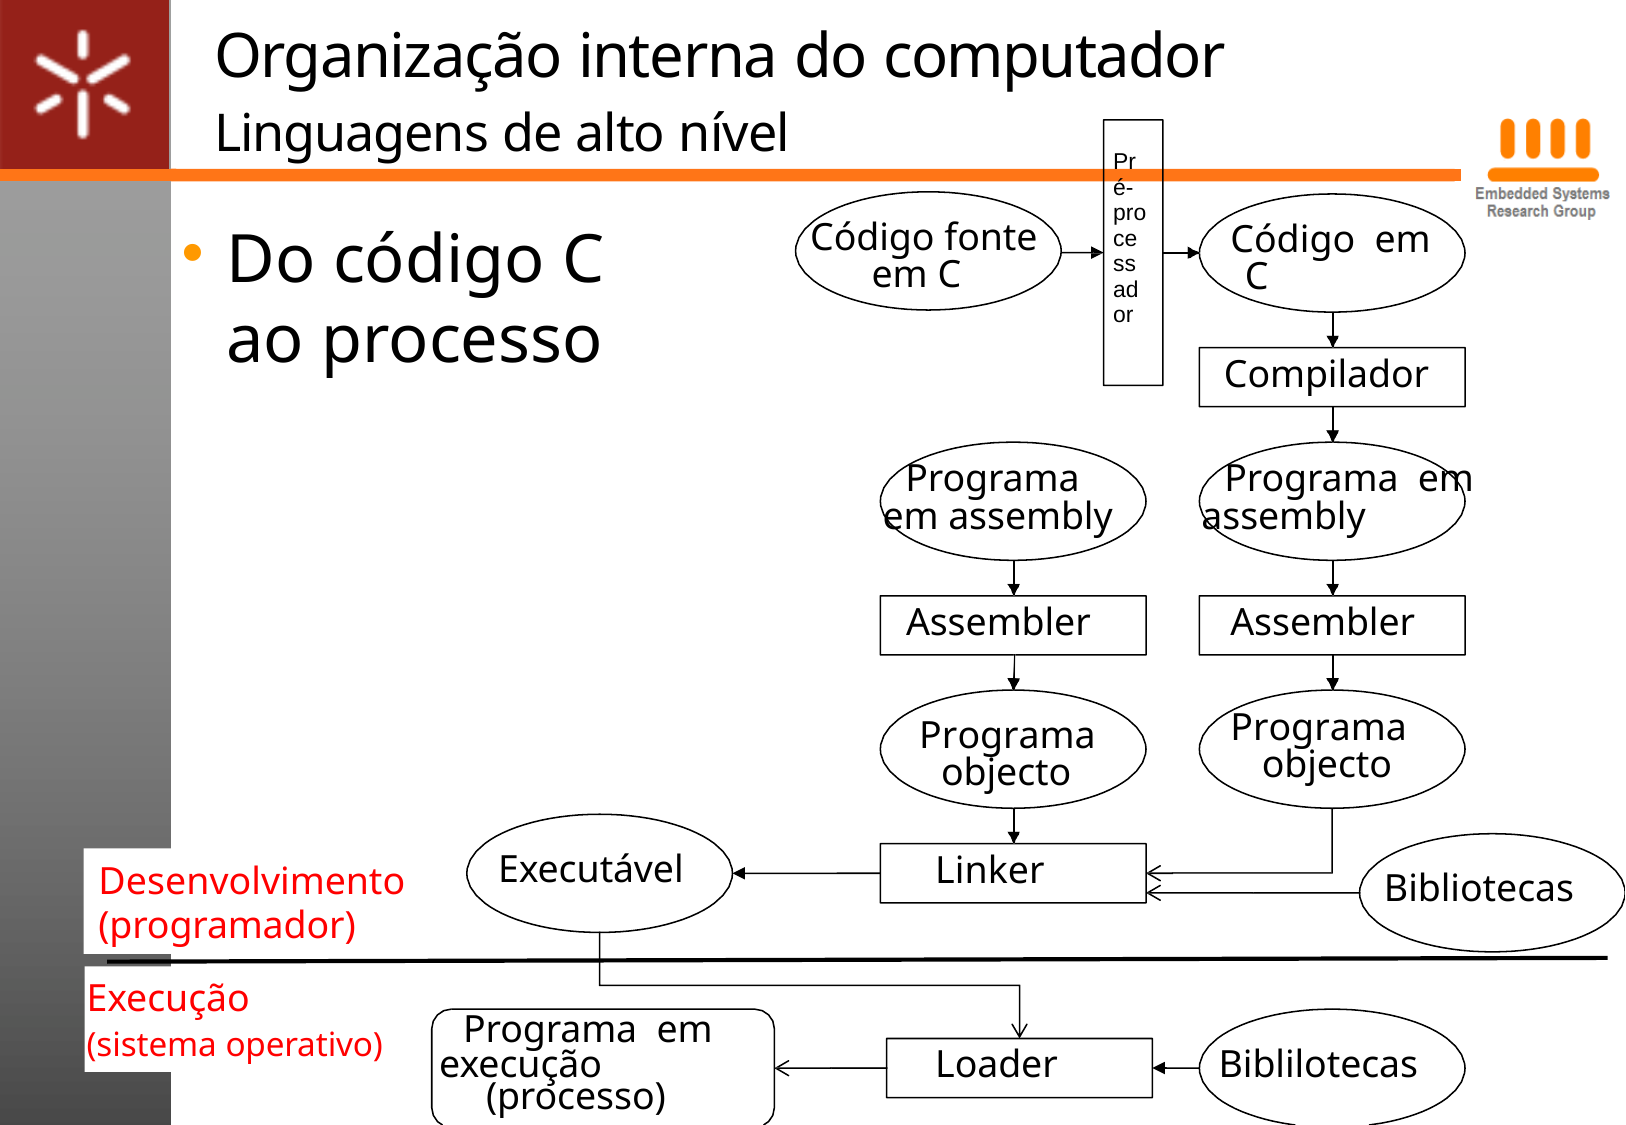

# Organização interna do computador Linguagens de alto nível
Pré-processador
Código fonte em C
Do código C ao processo
Código em C
Compilador
Programa em assembly
Programa em assembly
Assembler
Assembler
Programa objecto
Programa objecto
Executável
Linker
Desenvolvimento (programador)
Bibliotecas
Execução
(sistema operativo)
Programa em execução
(processo)
Loader
Biblilotecas